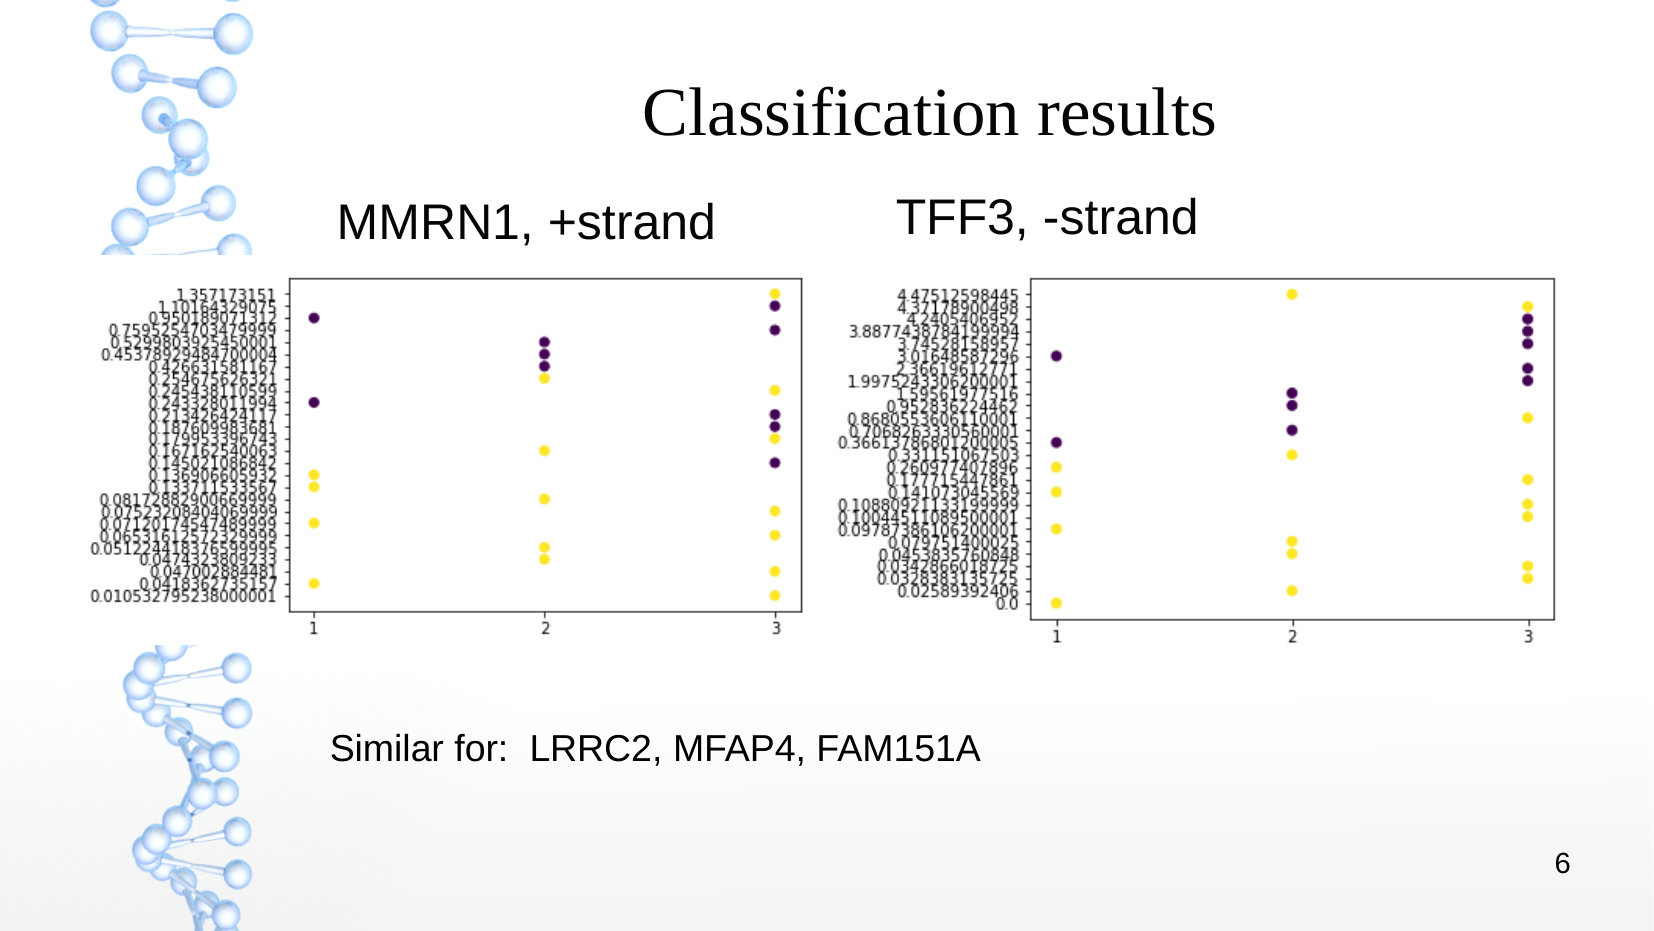

# Classification results
TFF3, -strand
MMRN1, +strand
Similar for: LRRC2, MFAP4, FAM151A
6